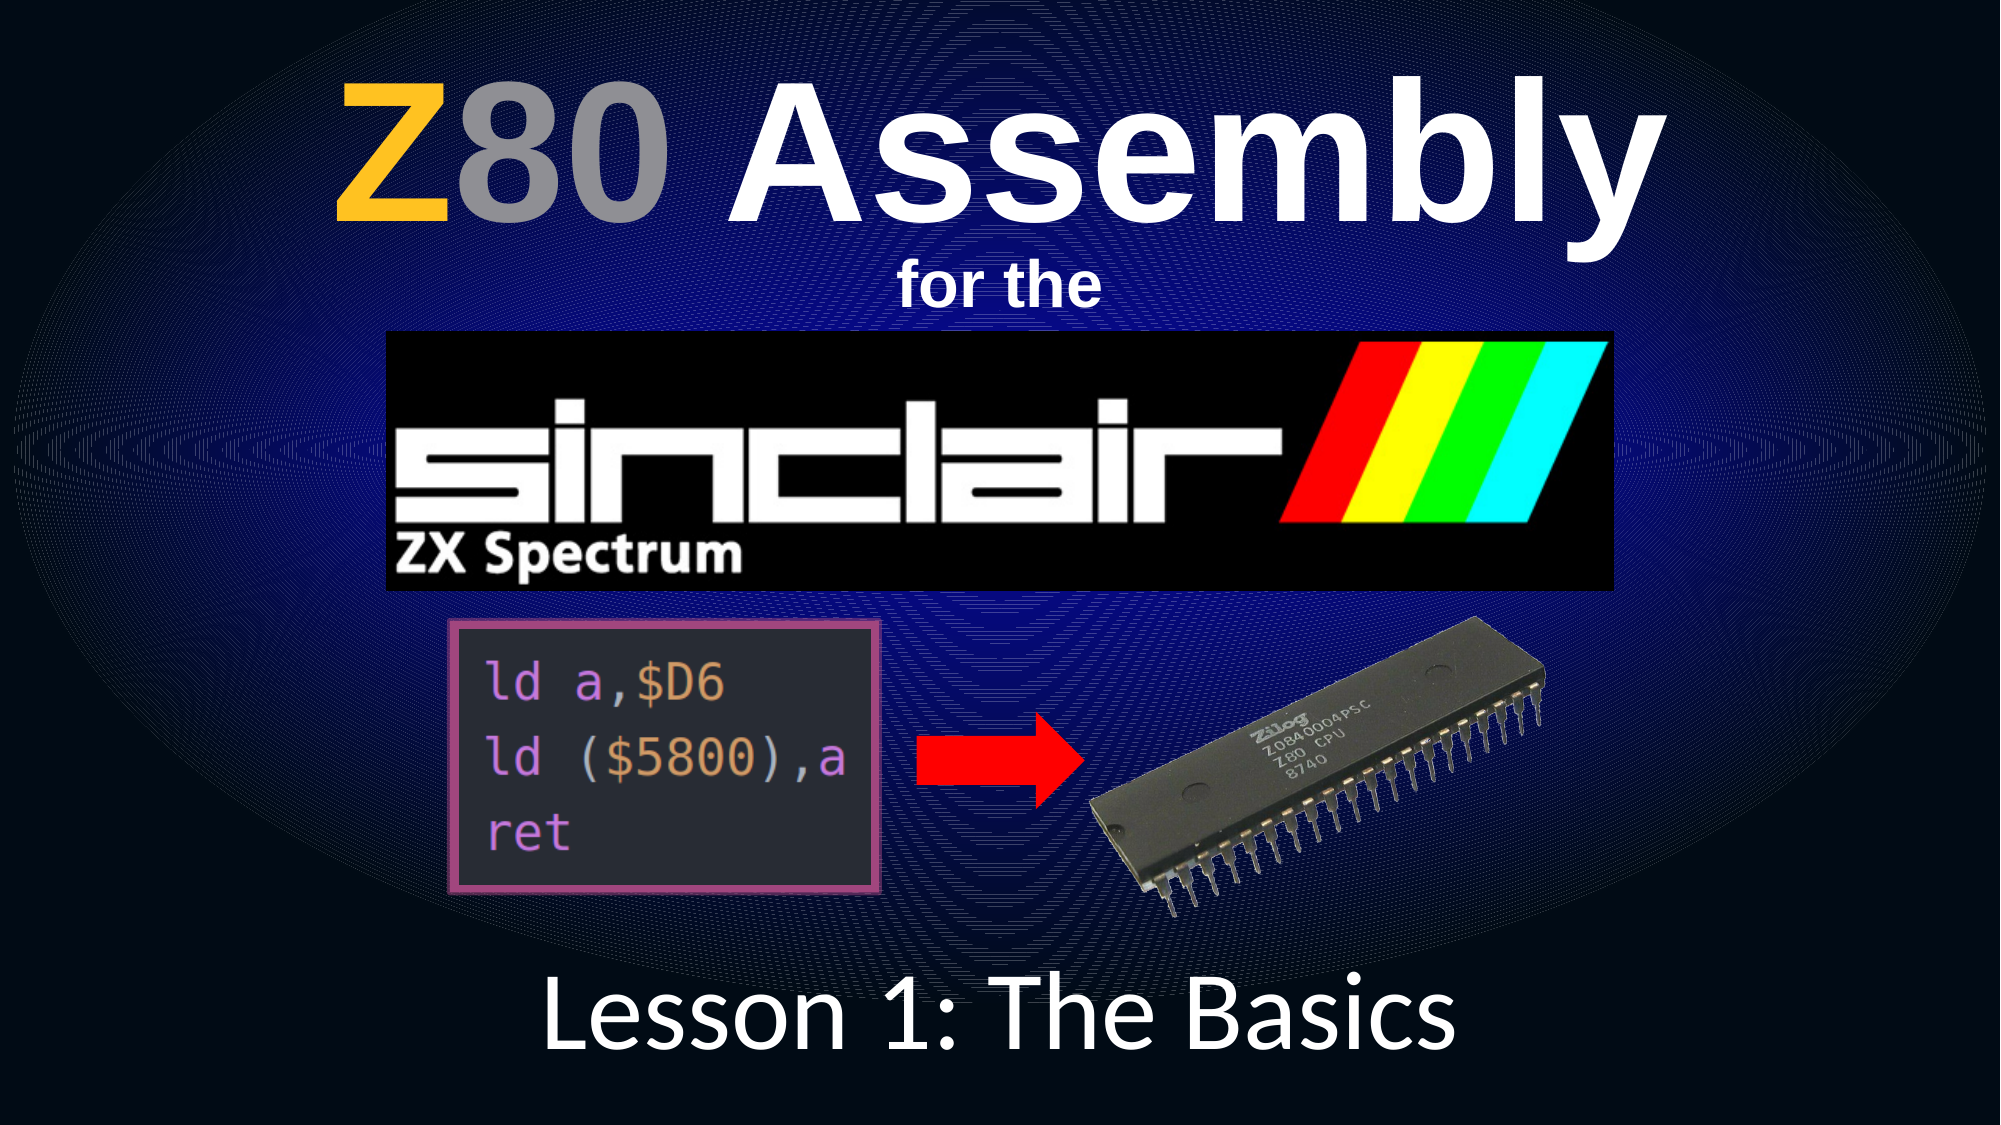

Z80 Assembly
for the
# Lesson 1: The Basics